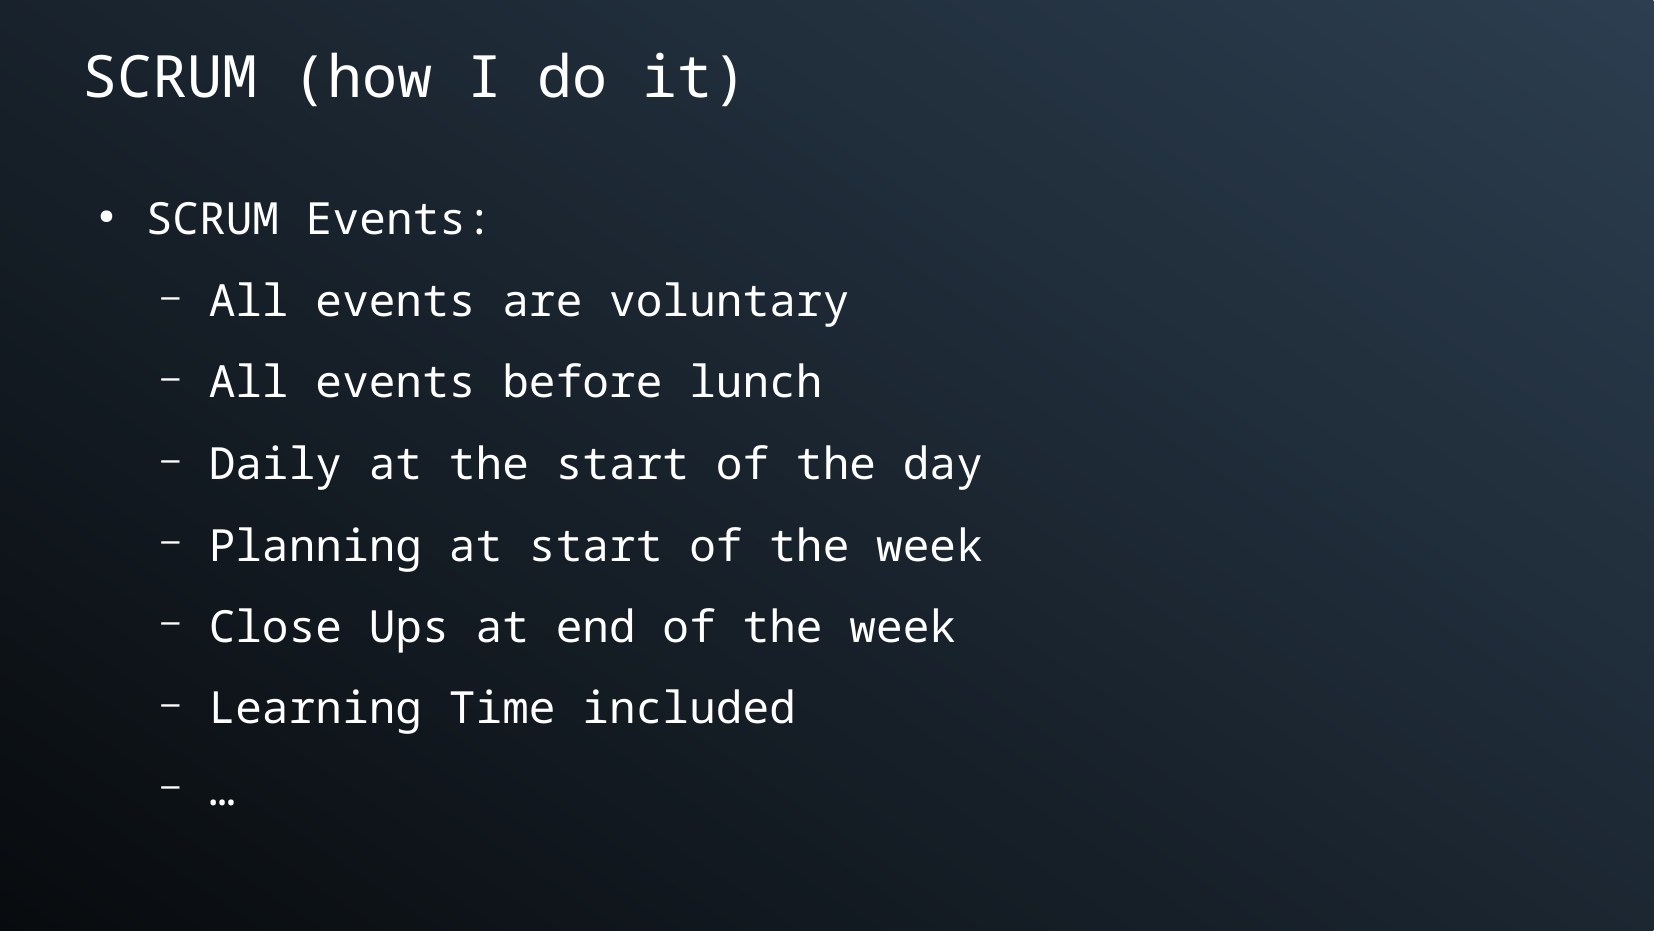

# SCRUM (how I do it)
SCRUM Events:
All events are voluntary
All events before lunch
Daily at the start of the day
Planning at start of the week
Close Ups at end of the week
Learning Time included
…